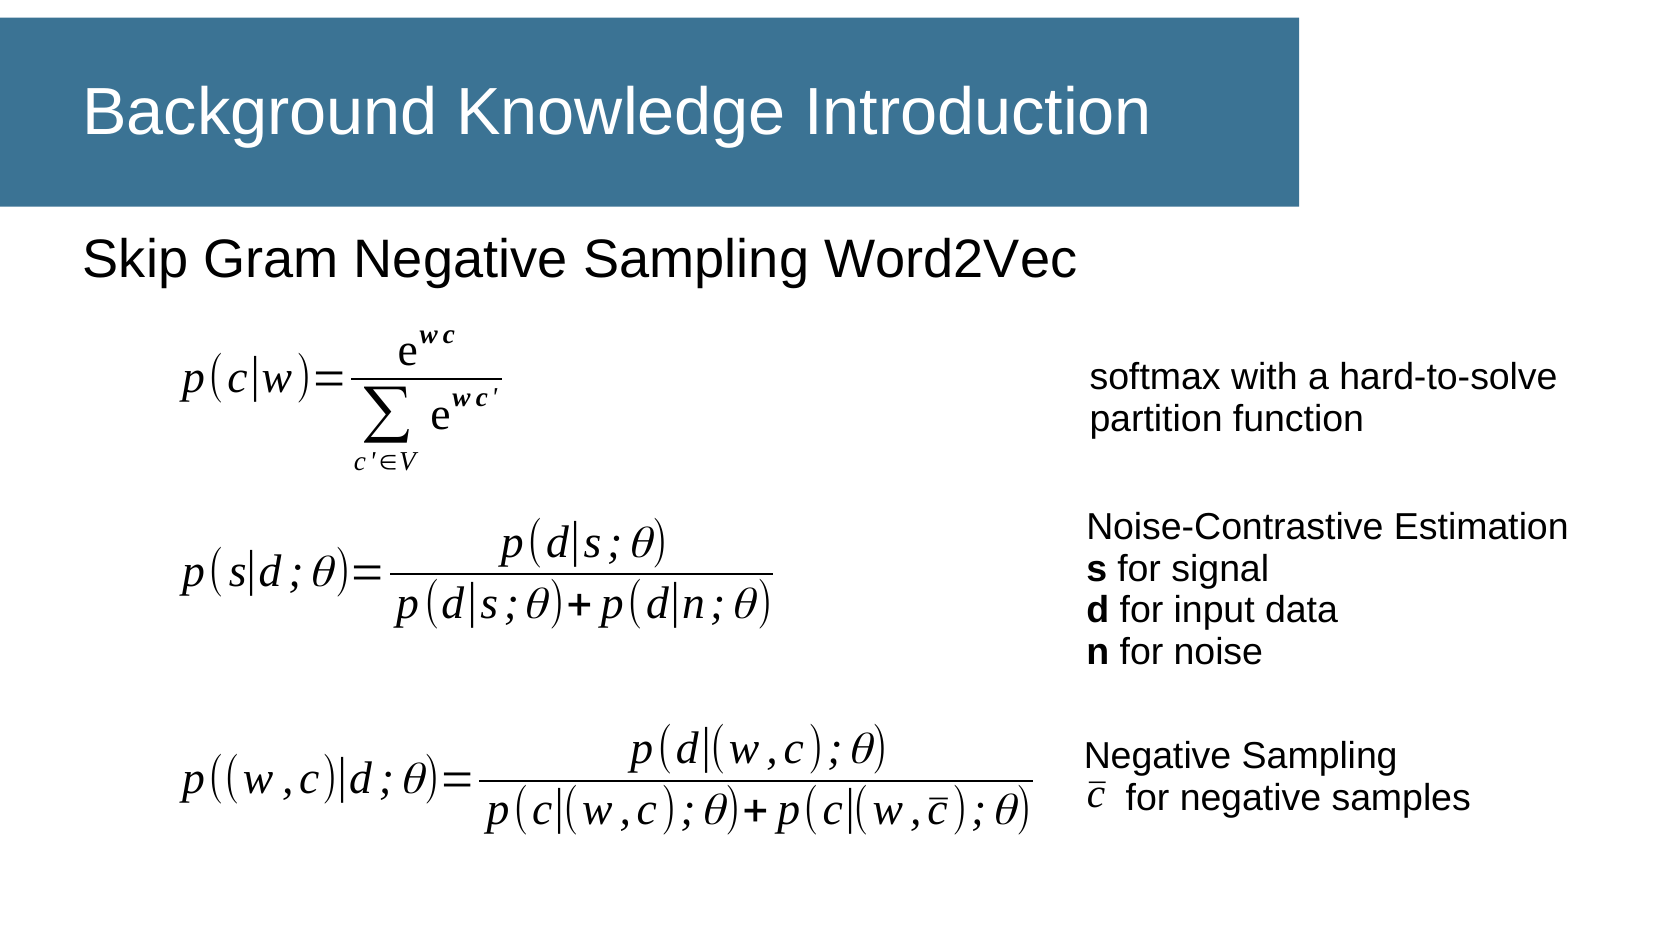

# Background Knowledge Introduction
Skip Gram Negative Sampling Word2Vec
softmax with a hard-to-solve
partition function
Noise-Contrastive Estimation
s for signal
d for input data
n for noise
Negative Sampling
 for negative samples